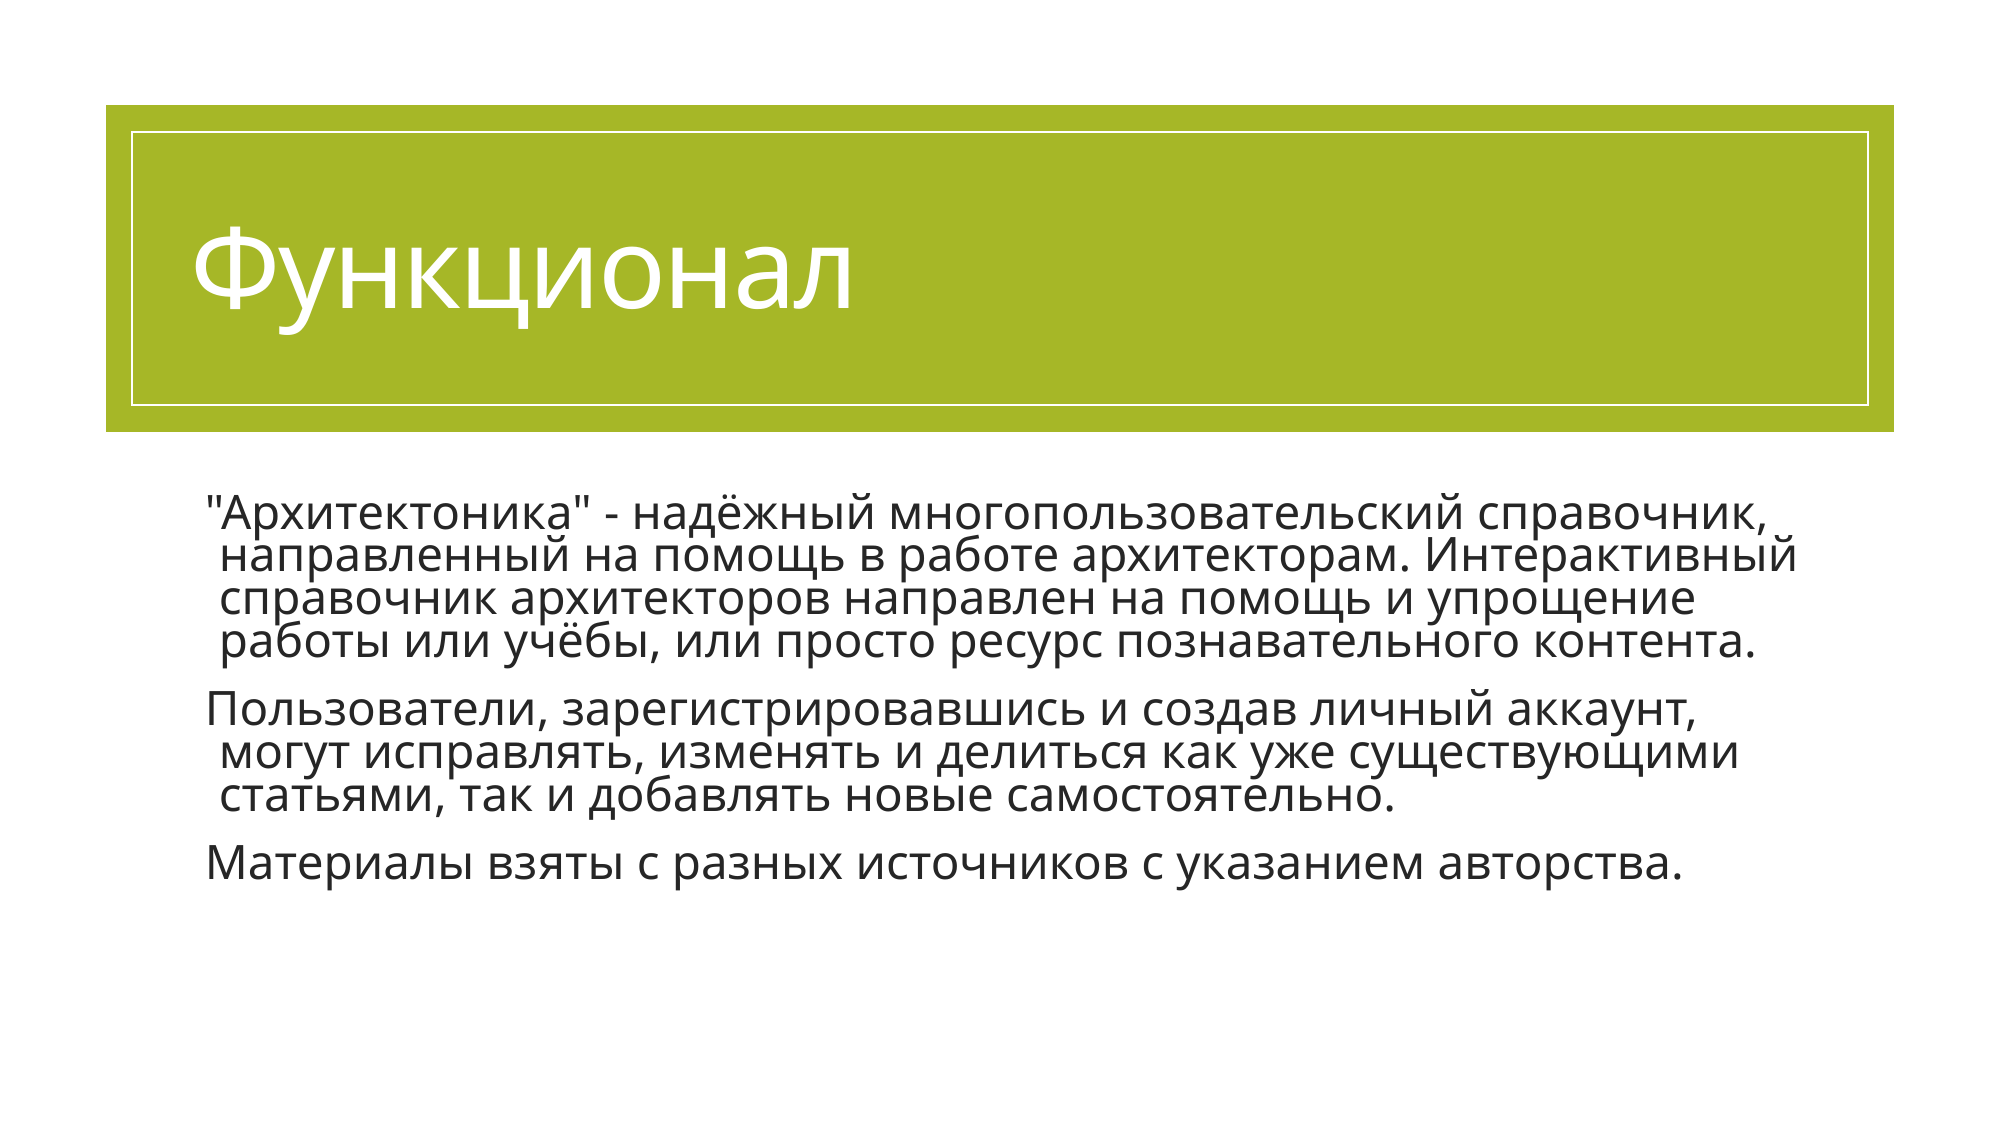

Функционал
"Архитектоника" - надёжный многопользовательский справочник, направленный на помощь в работе архитекторам. Интерактивный справочник архитекторов направлен на помощь и упрощение работы или учёбы, или просто ресурс познавательного контента.
Пользователи, зарегистрировавшись и создав личный аккаунт, могут исправлять, изменять и делиться как уже существующими статьями, так и добавлять новые самостоятельно.
Материалы взяты с разных источников с указанием авторства.